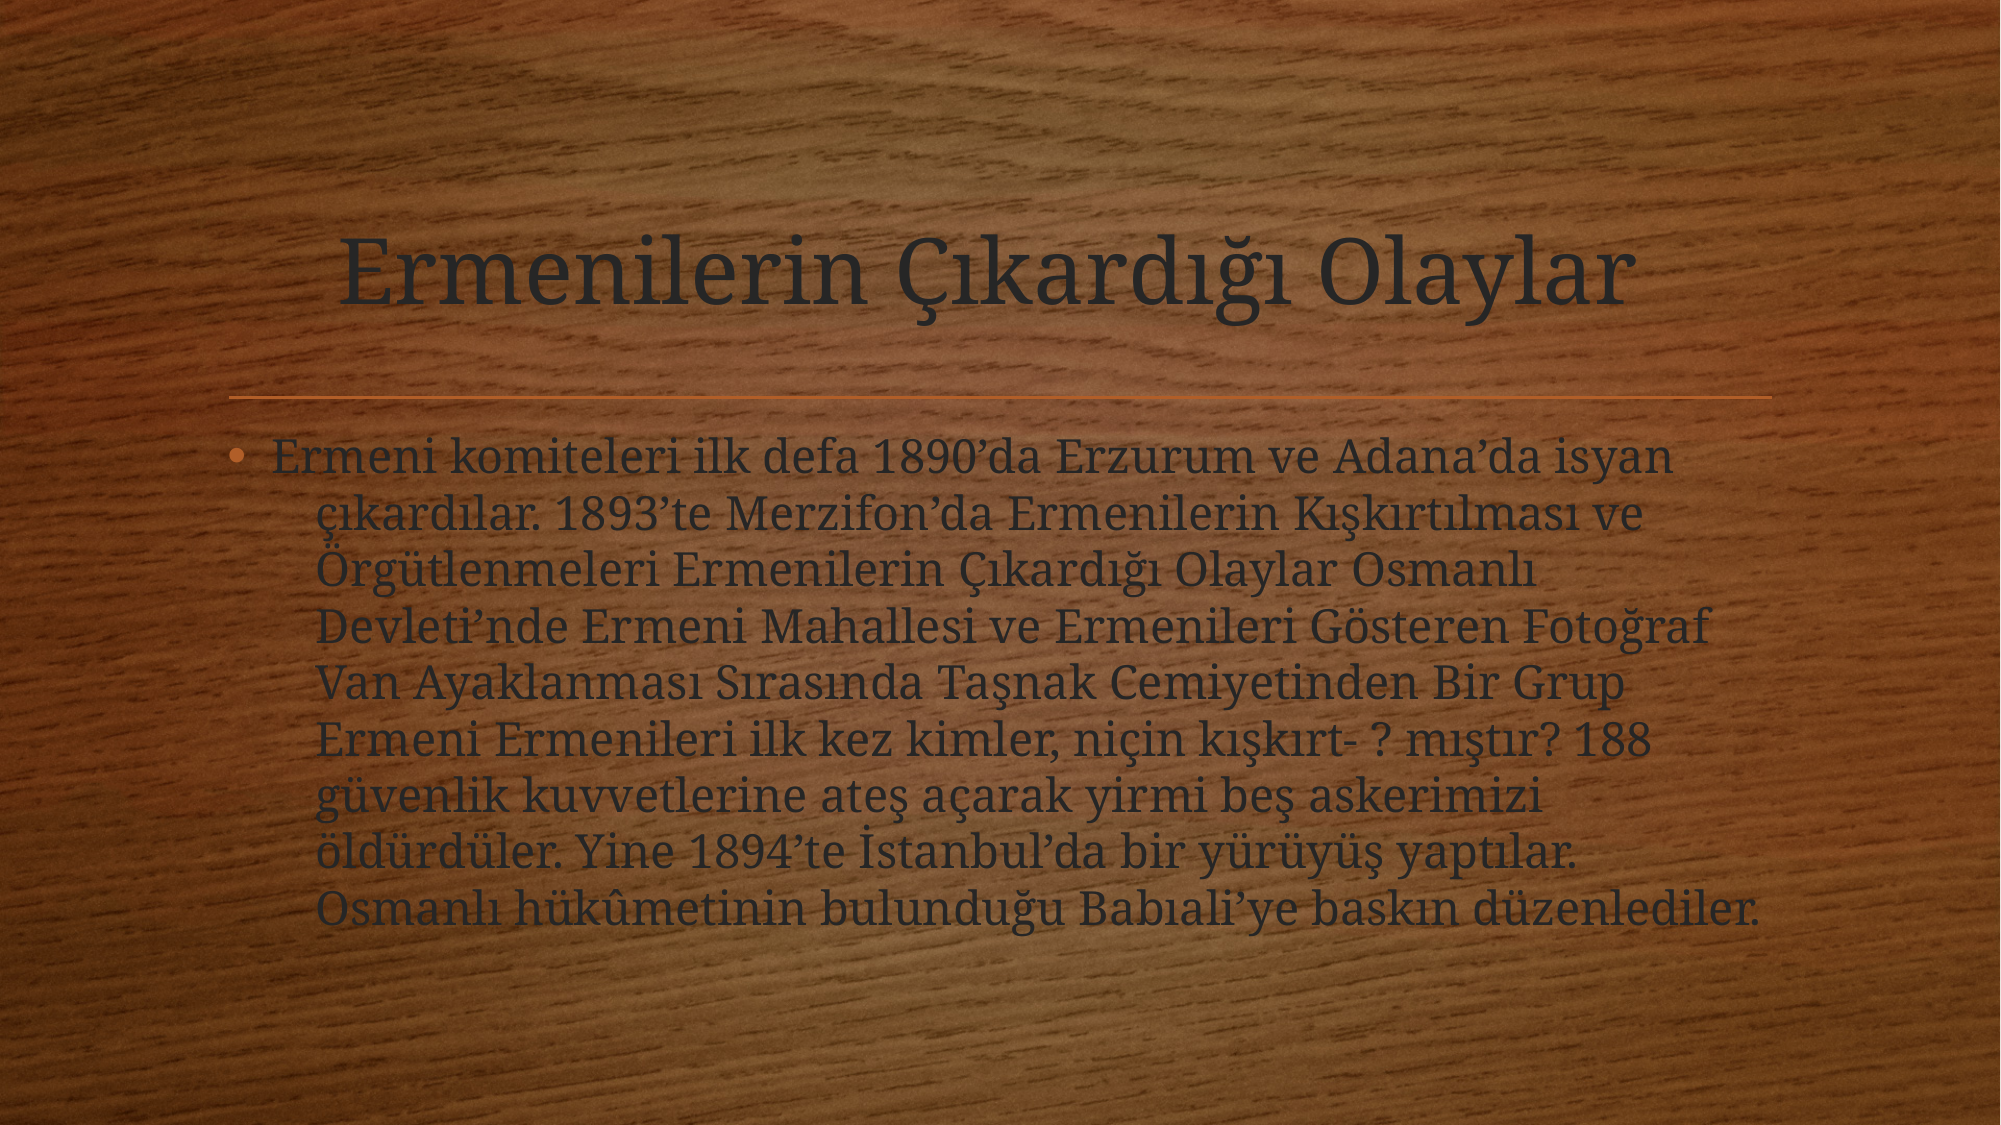

# Ermenilerin Çıkardığı Olaylar
Ermeni komiteleri ilk defa 1890’da Erzurum ve Adana’da isyan çıkardılar. 1893’te Merzifon’da Ermenilerin Kışkırtılması ve Örgütlenmeleri Ermenilerin Çıkardığı Olaylar Osmanlı Devleti’nde Ermeni Mahallesi ve Ermenileri Gösteren Fotoğraf Van Ayaklanması Sırasında Taşnak Cemiyetinden Bir Grup Ermeni Ermenileri ilk kez kimler, niçin kışkırt- ? mıştır? 188 güvenlik kuvvetlerine ateş açarak yirmi beş askerimizi öldürdüler. Yine 1894’te İstanbul’da bir yürüyüş yaptılar. Osmanlı hükûmetinin bulunduğu Babıali’ye baskın düzenlediler.